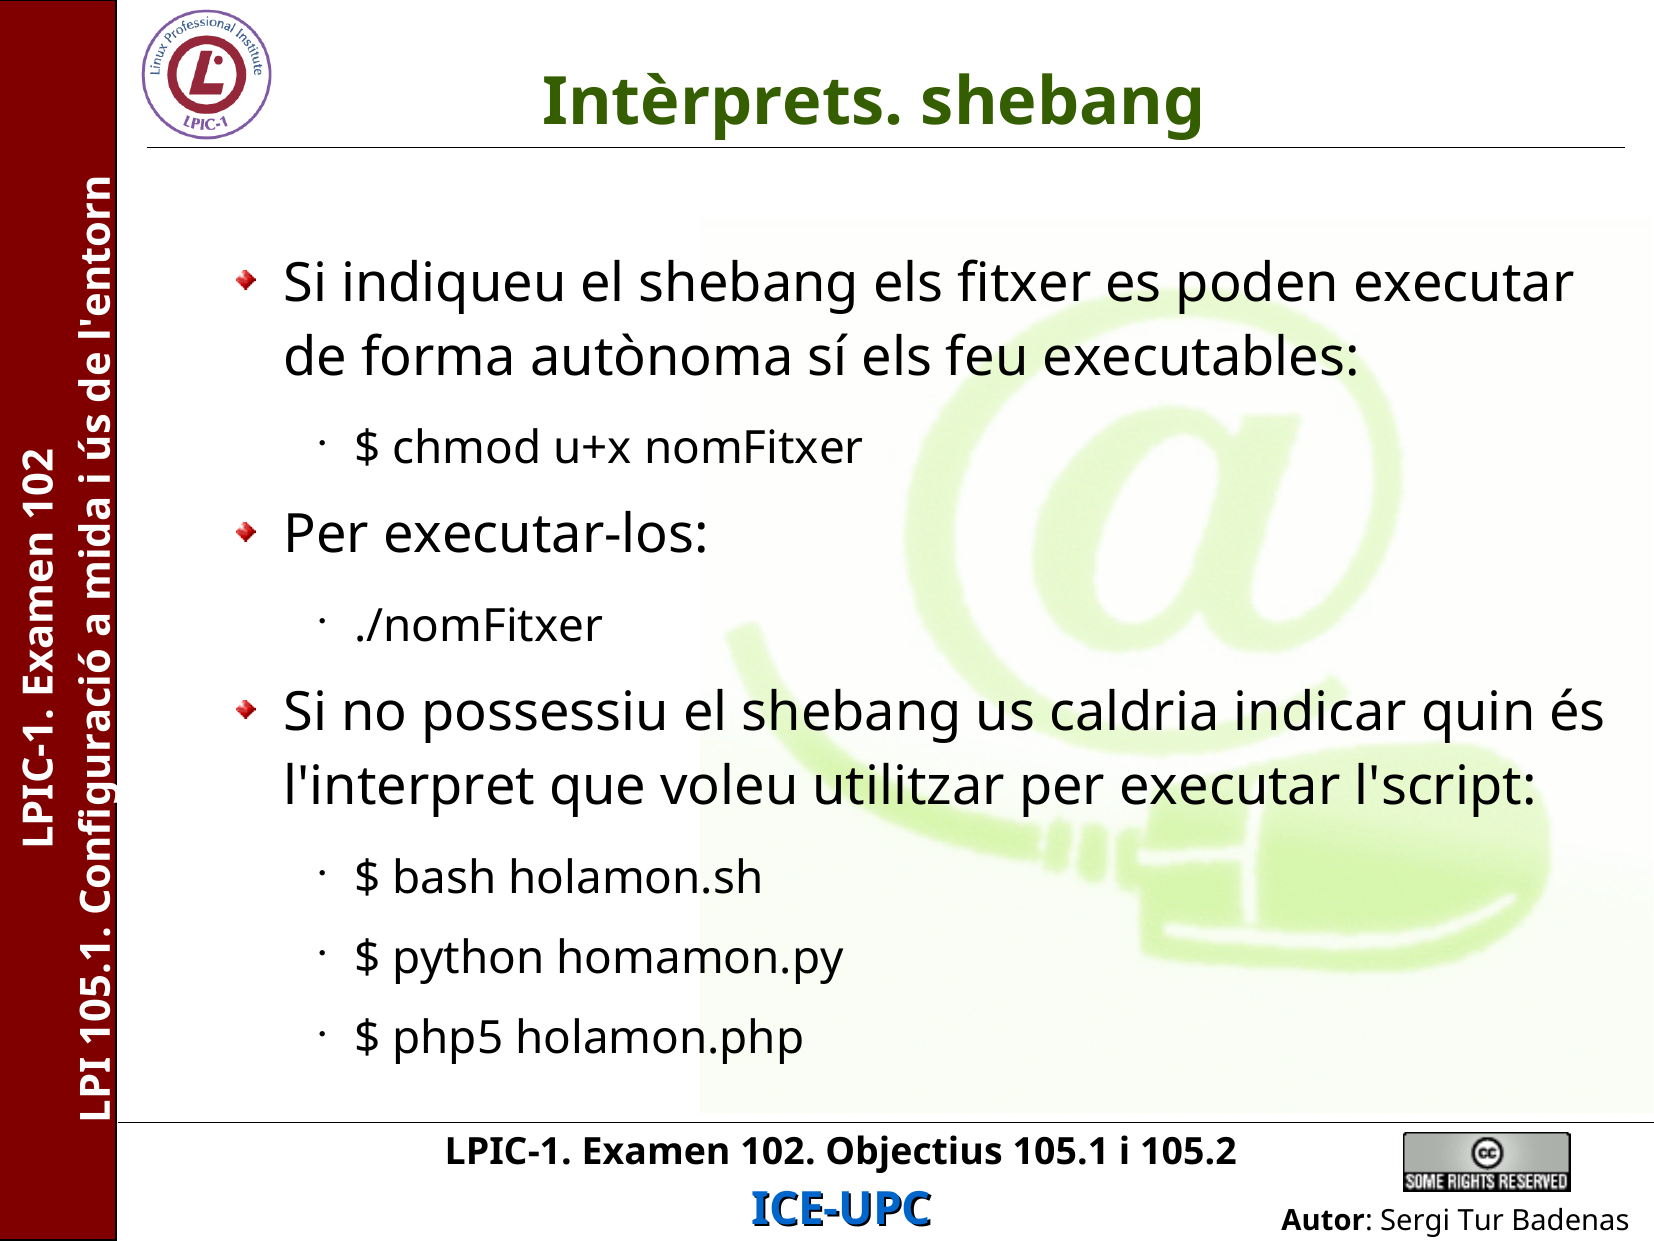

# Intèrprets. shebang
Si indiqueu el shebang els fitxer es poden executar de forma autònoma sí els feu executables:
$ chmod u+x nomFitxer
Per executar-los:
./nomFitxer
Si no possessiu el shebang us caldria indicar quin és l'interpret que voleu utilitzar per executar l'script:
$ bash holamon.sh
$ python homamon.py
$ php5 holamon.php